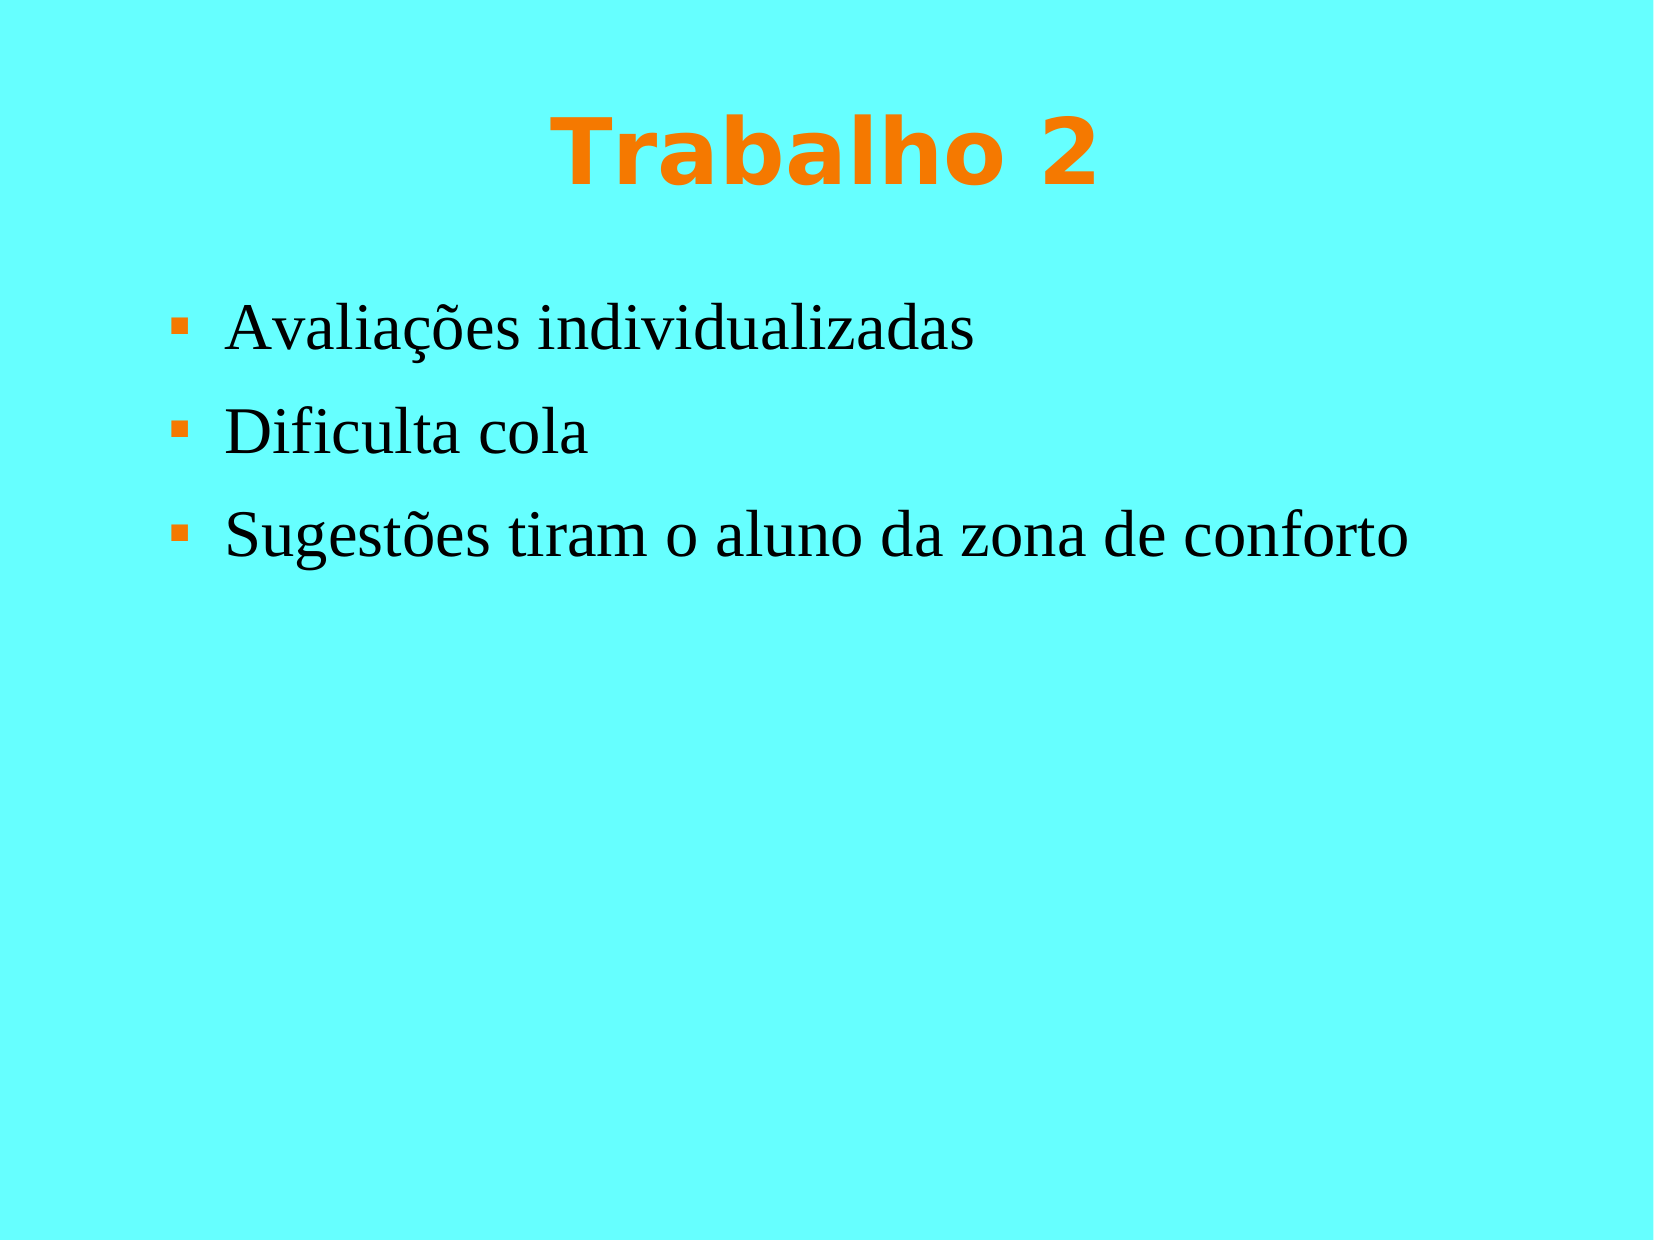

# Trabalho 2
Avaliações individualizadas
Dificulta cola
Sugestões tiram o aluno da zona de conforto